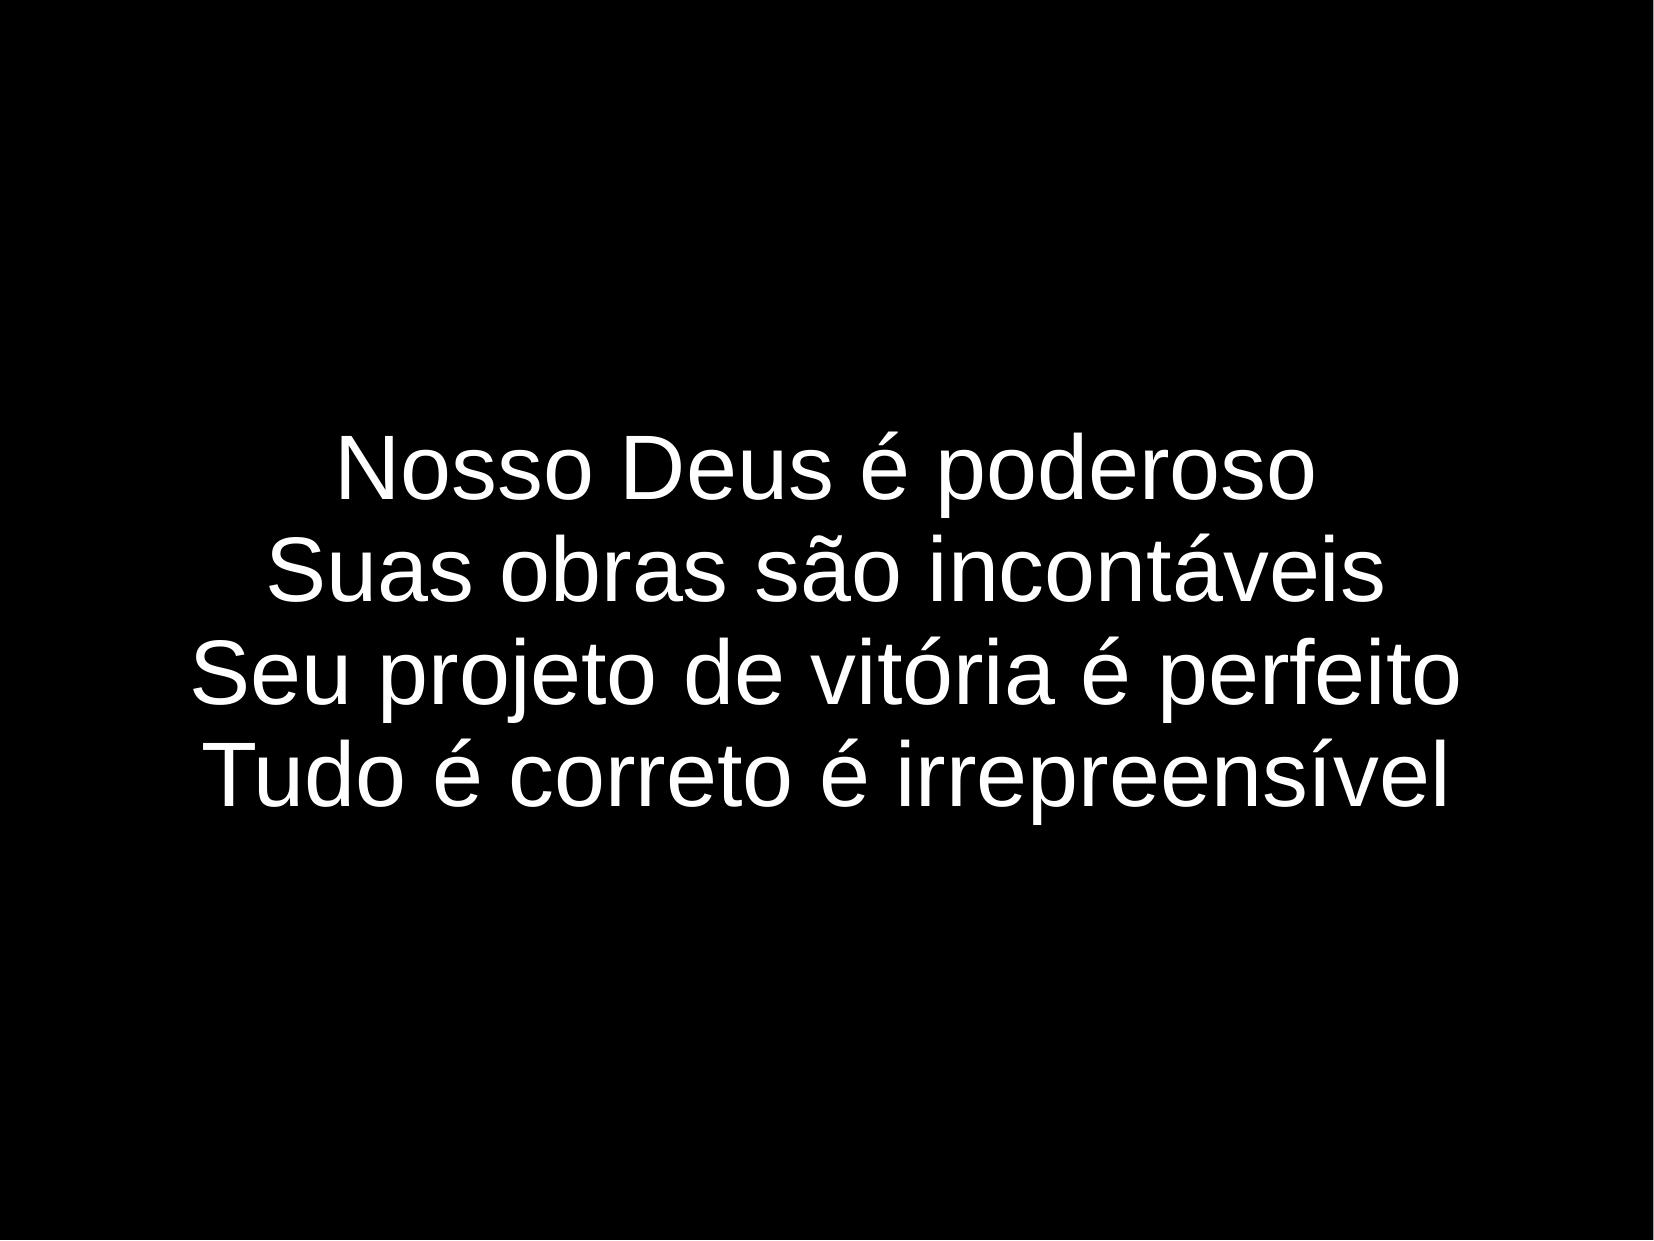

# Nosso Deus é poderoso
Suas obras são incontáveis
Seu projeto de vitória é perfeito
Tudo é correto é irrepreensível